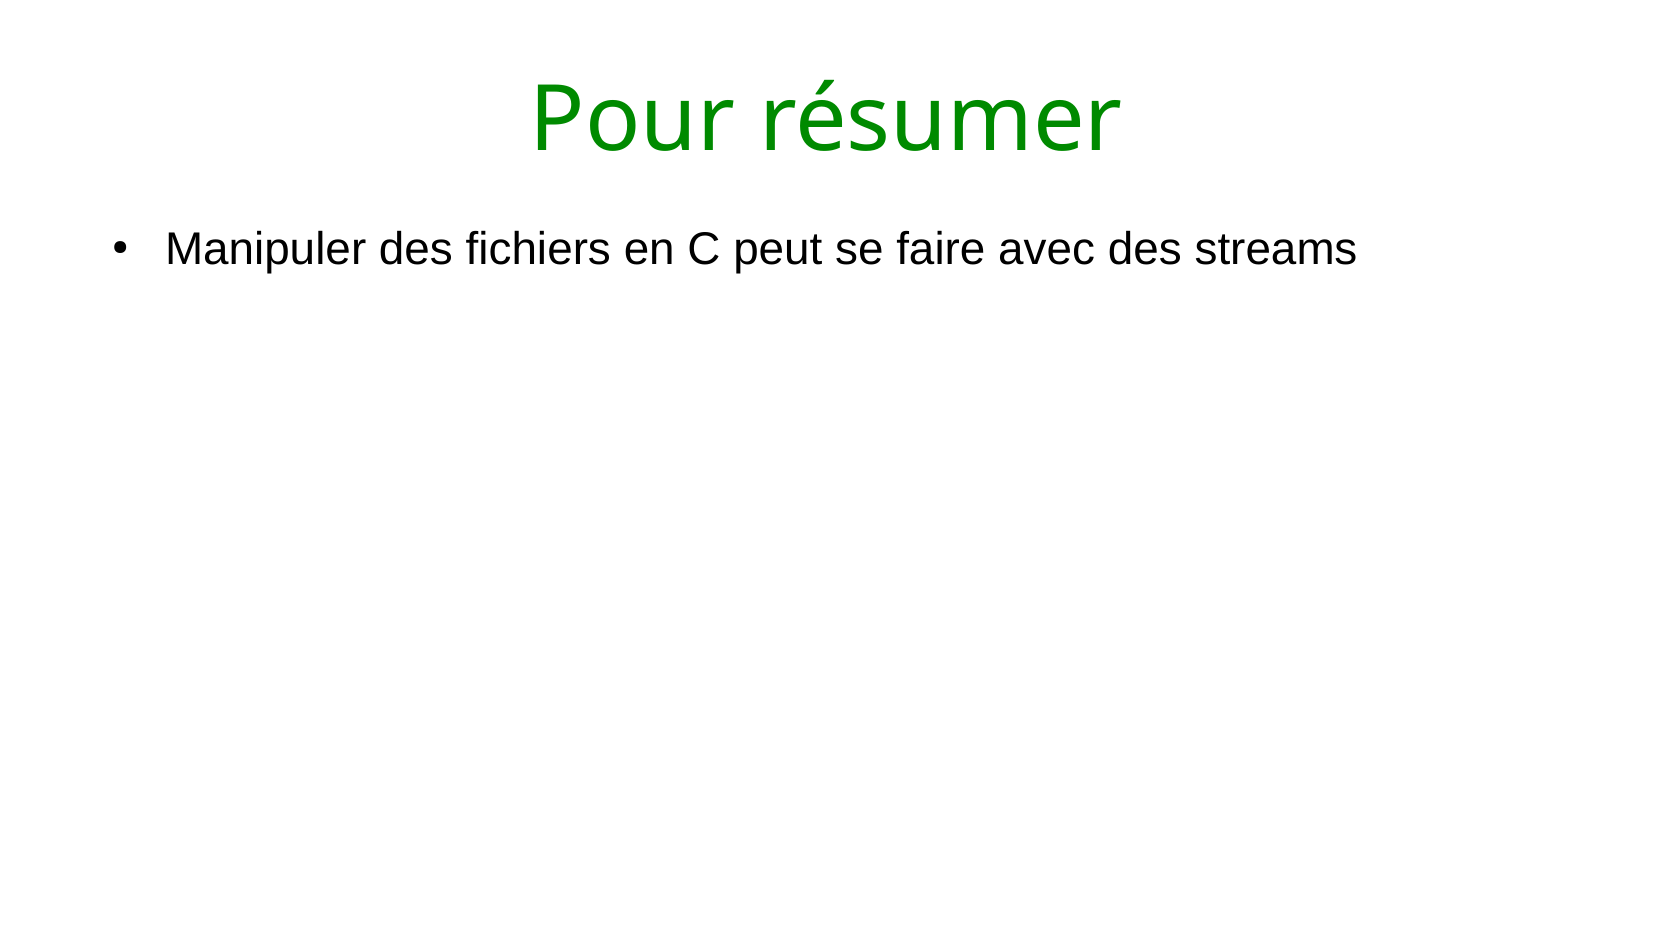

# Pour résumer
Manipuler des fichiers en C peut se faire avec des streams